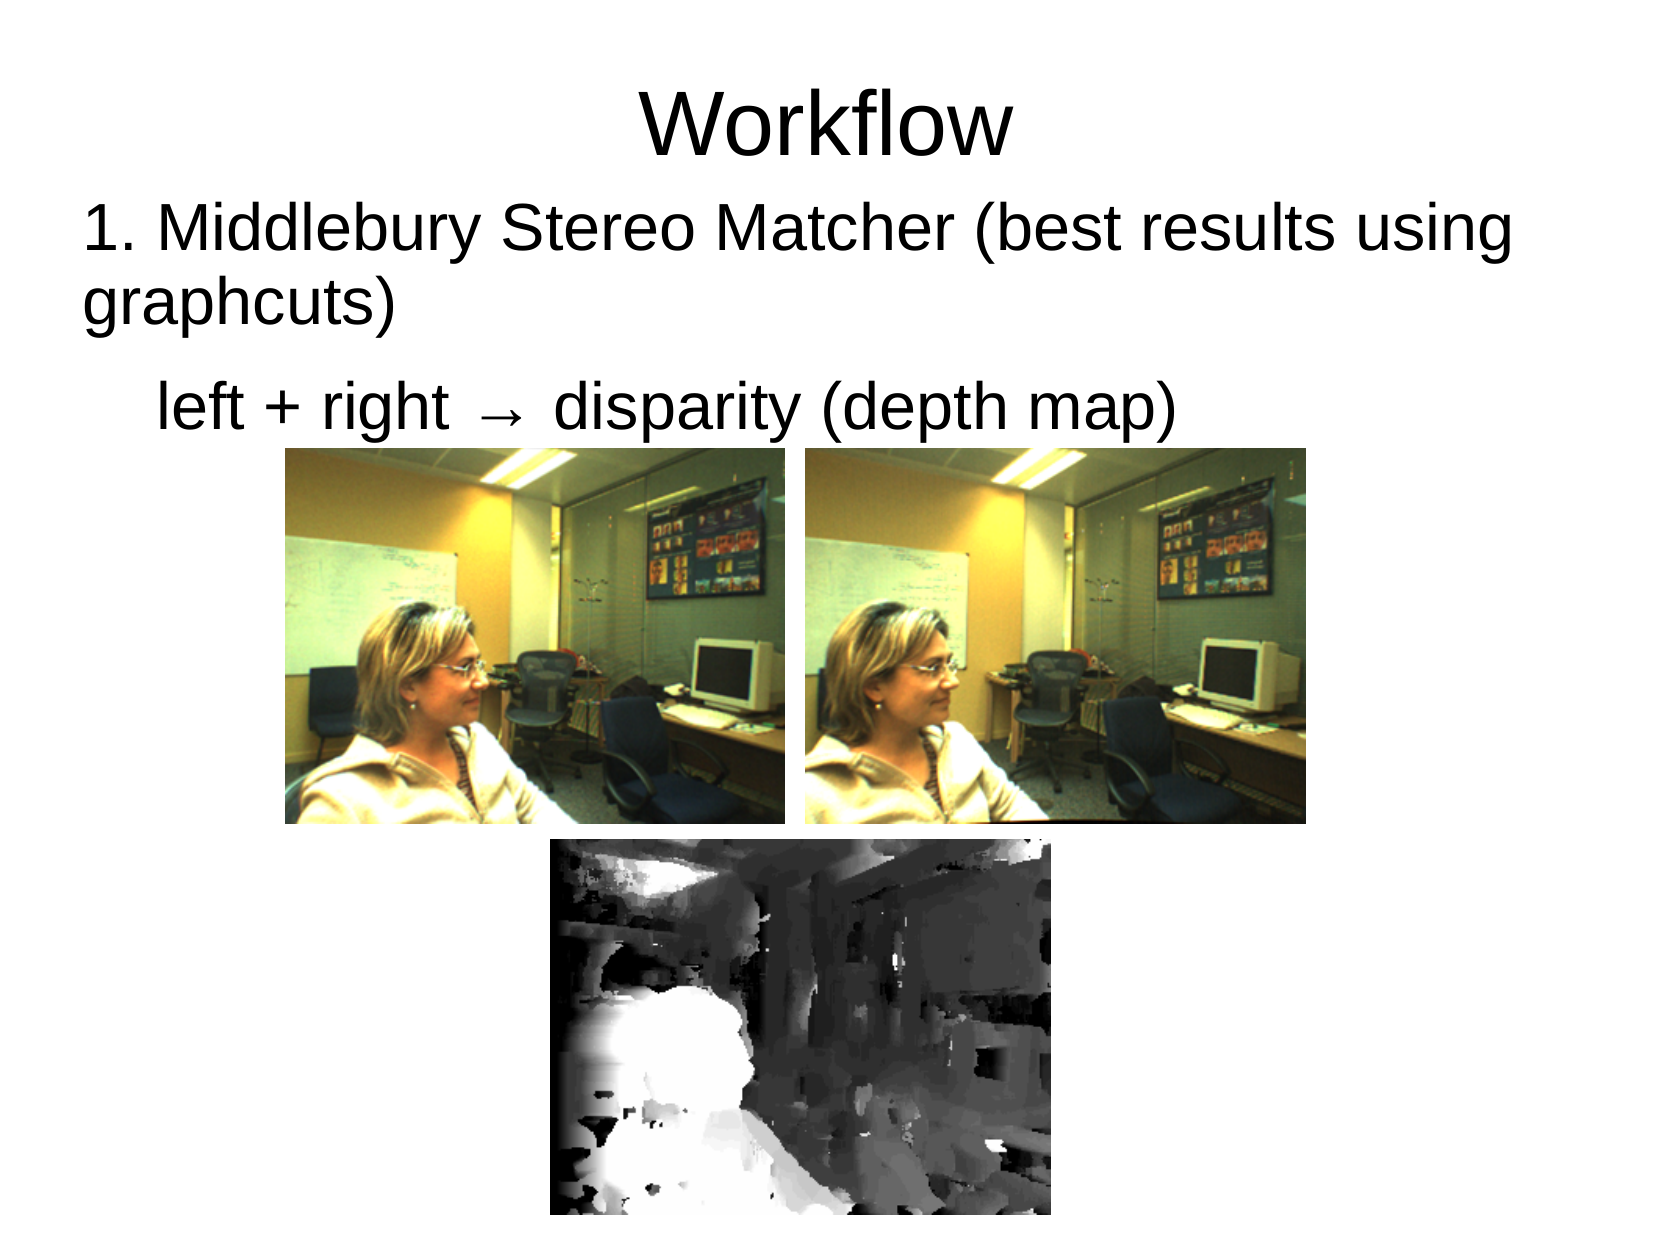

# Workflow
1. Middlebury Stereo Matcher (best results using graphcuts)
 left + right → disparity (depth map)